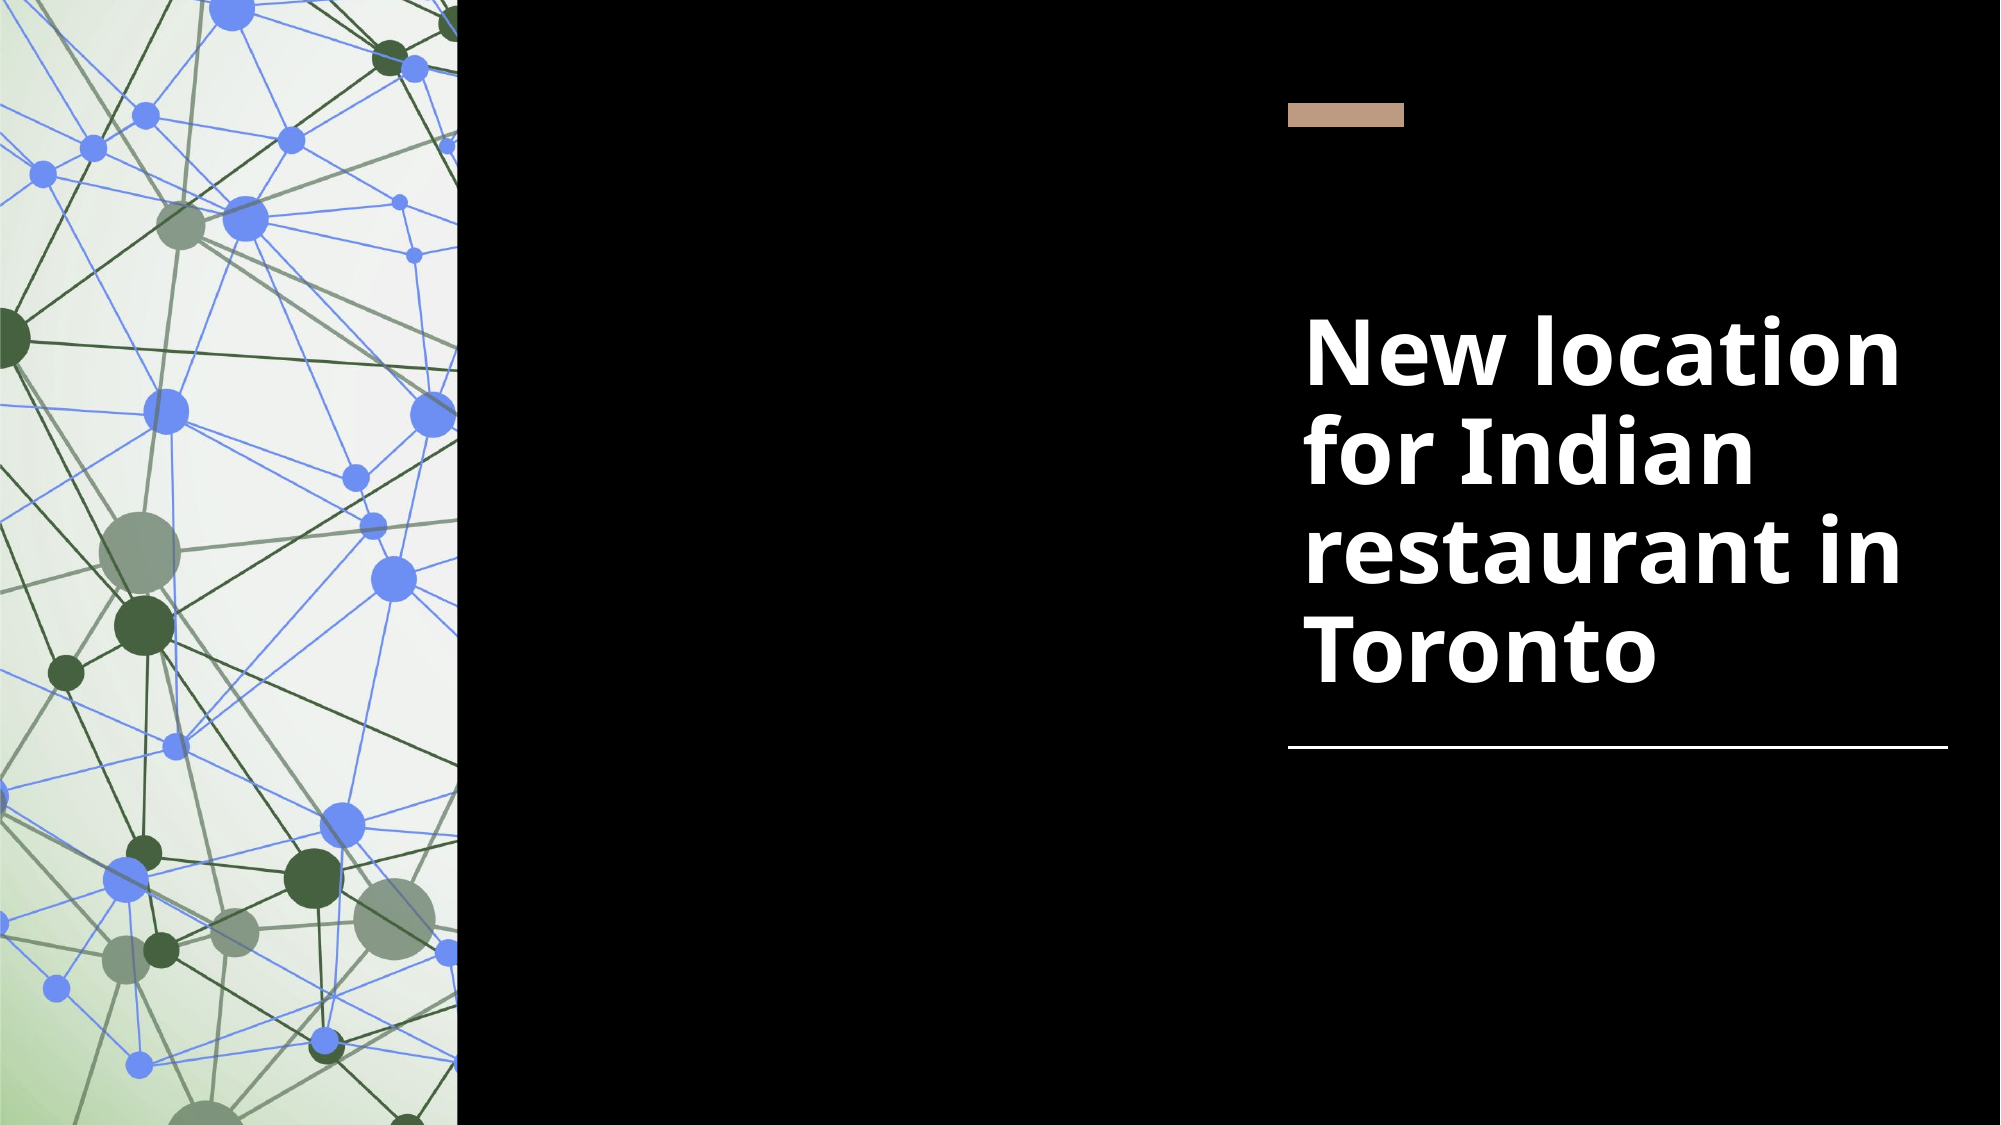

# New location for Indian restaurant in Toronto